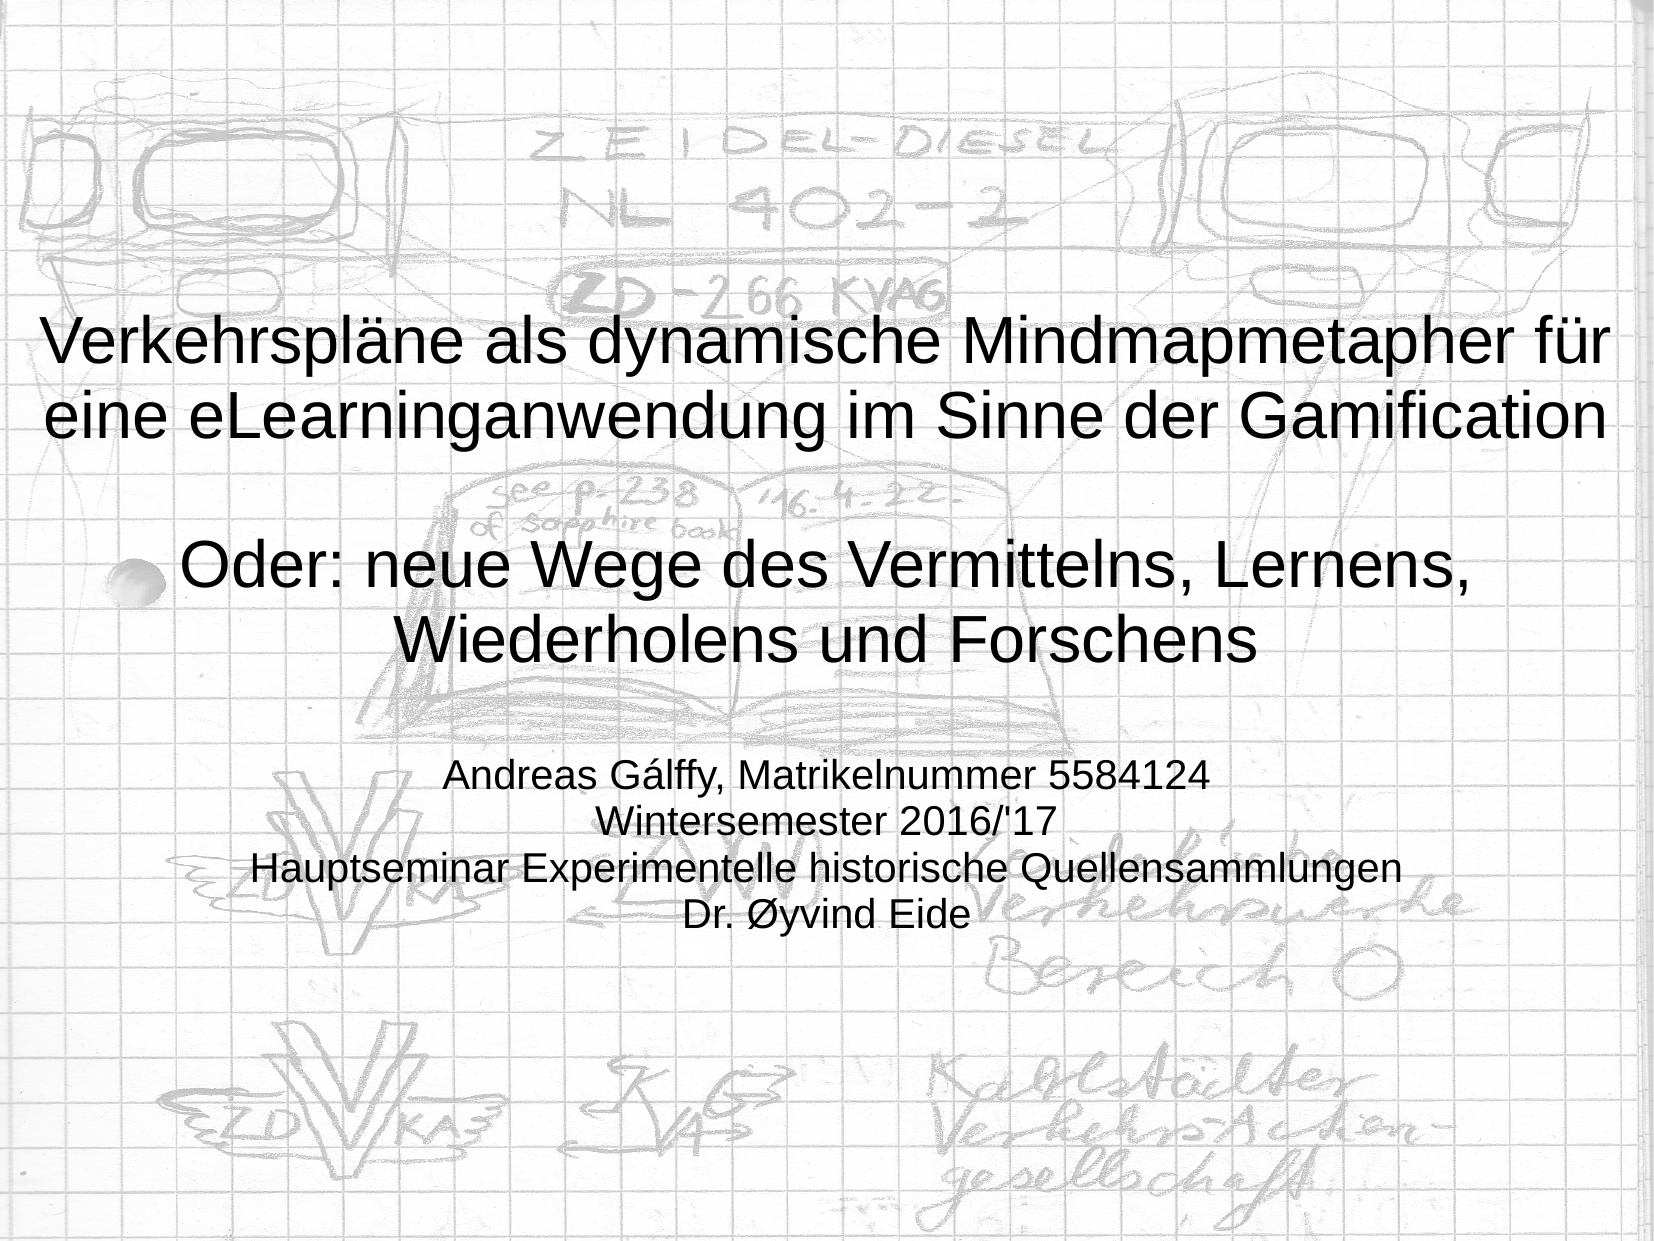

Verkehrspläne als dynamische Mindmapmetapher für eine eLearninganwendung im Sinne der Gamification
Oder: neue Wege des Vermittelns, Lernens, Wiederholens und Forschens
Andreas Gálffy, Matrikelnummer 5584124
Wintersemester 2016/'17
Hauptseminar Experimentelle historische Quellensammlungen
Dr. Øyvind Eide
#